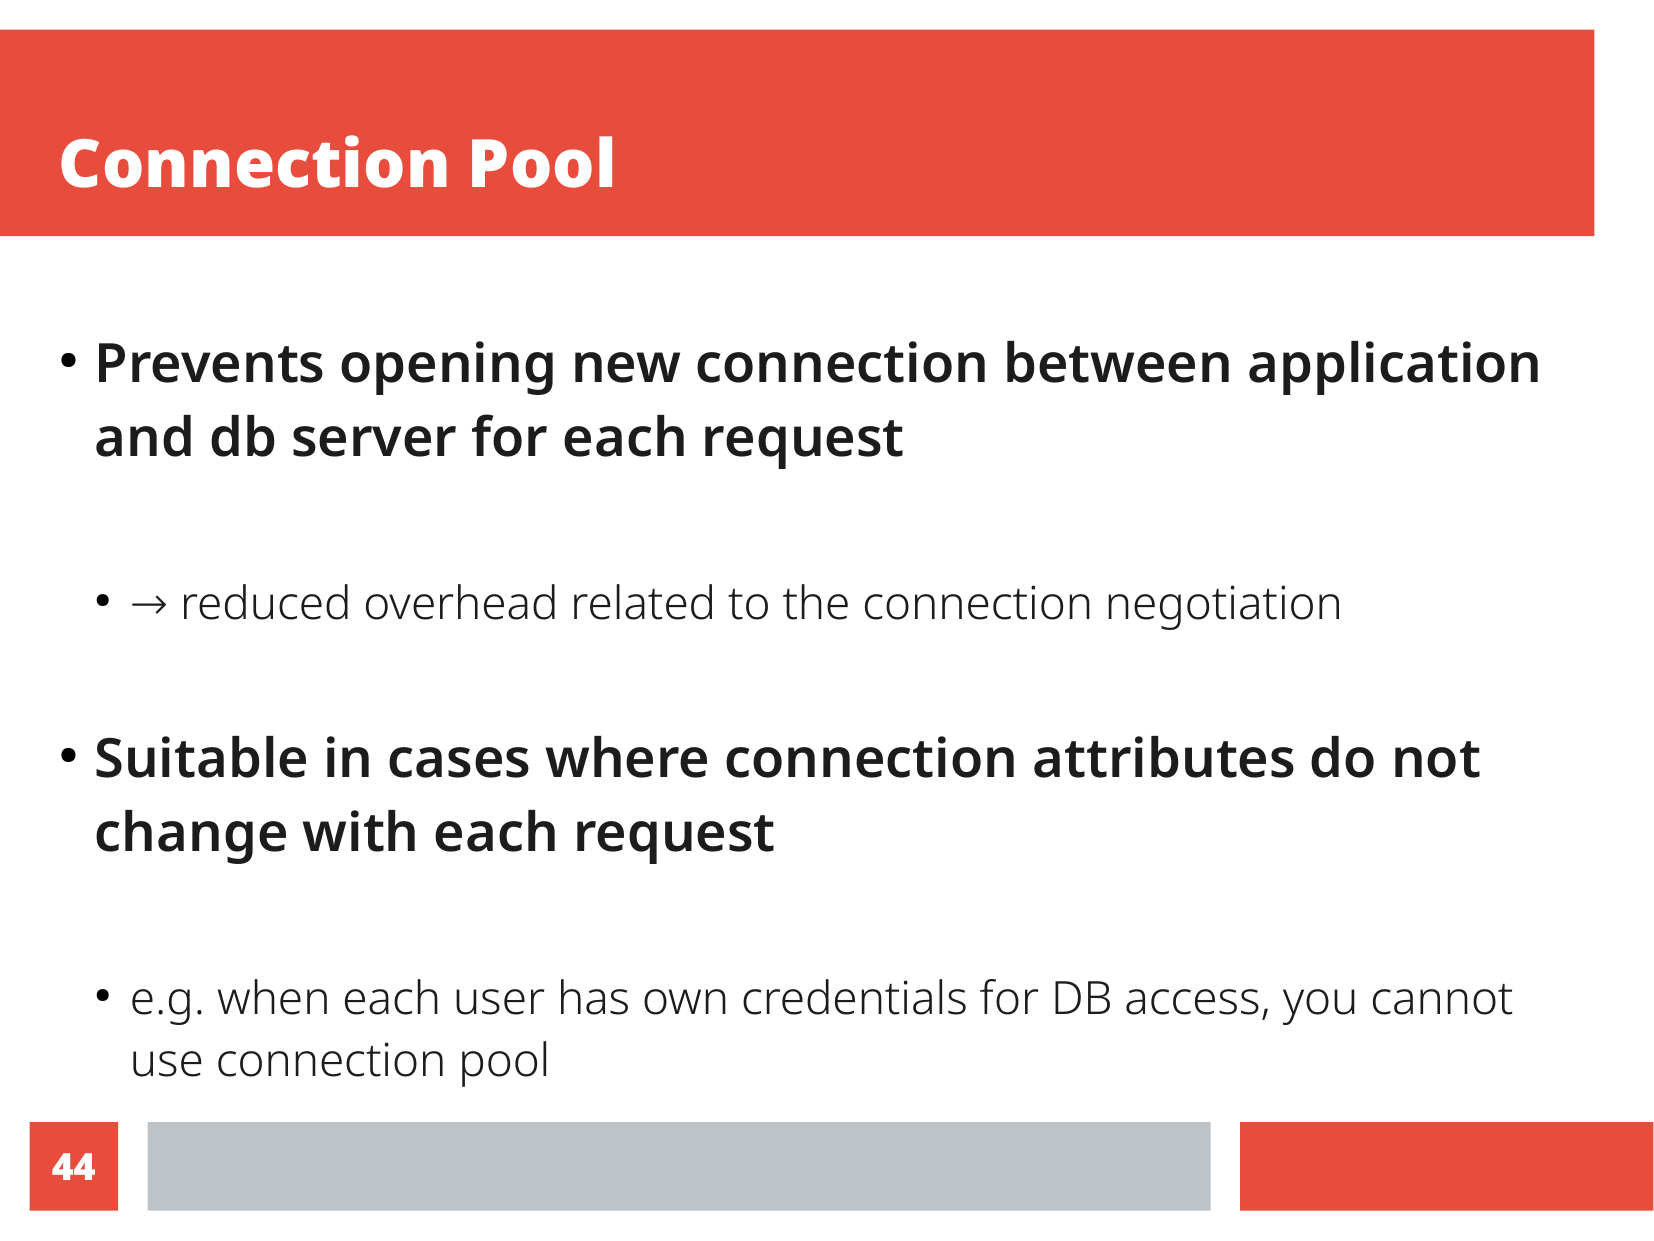

# Connection Pool
Prevents opening new connection between application and db server for each request
→ reduced overhead related to the connection negotiation
Suitable in cases where connection attributes do not change with each request
e.g. when each user has own credentials for DB access, you cannot use connection pool
44